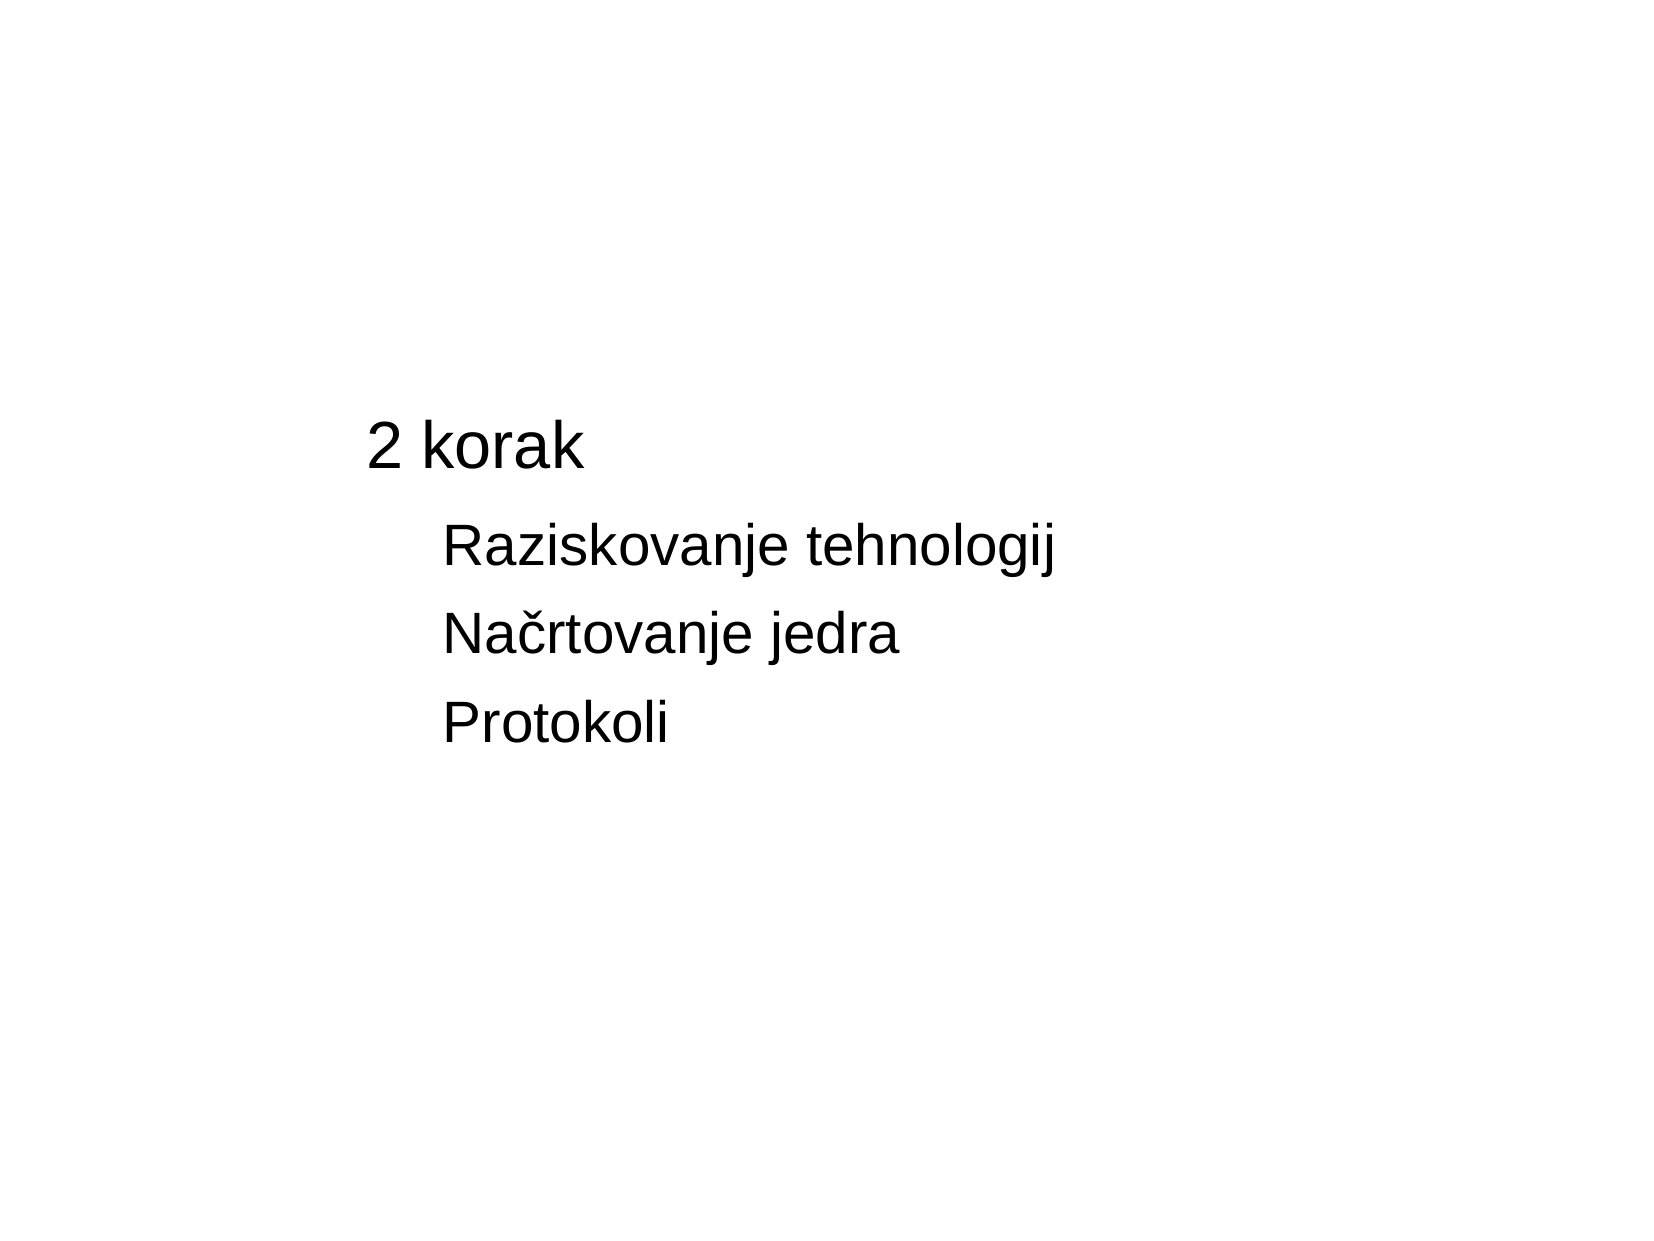

# 2 korak
Raziskovanje tehnologij
Načrtovanje jedra
Protokoli